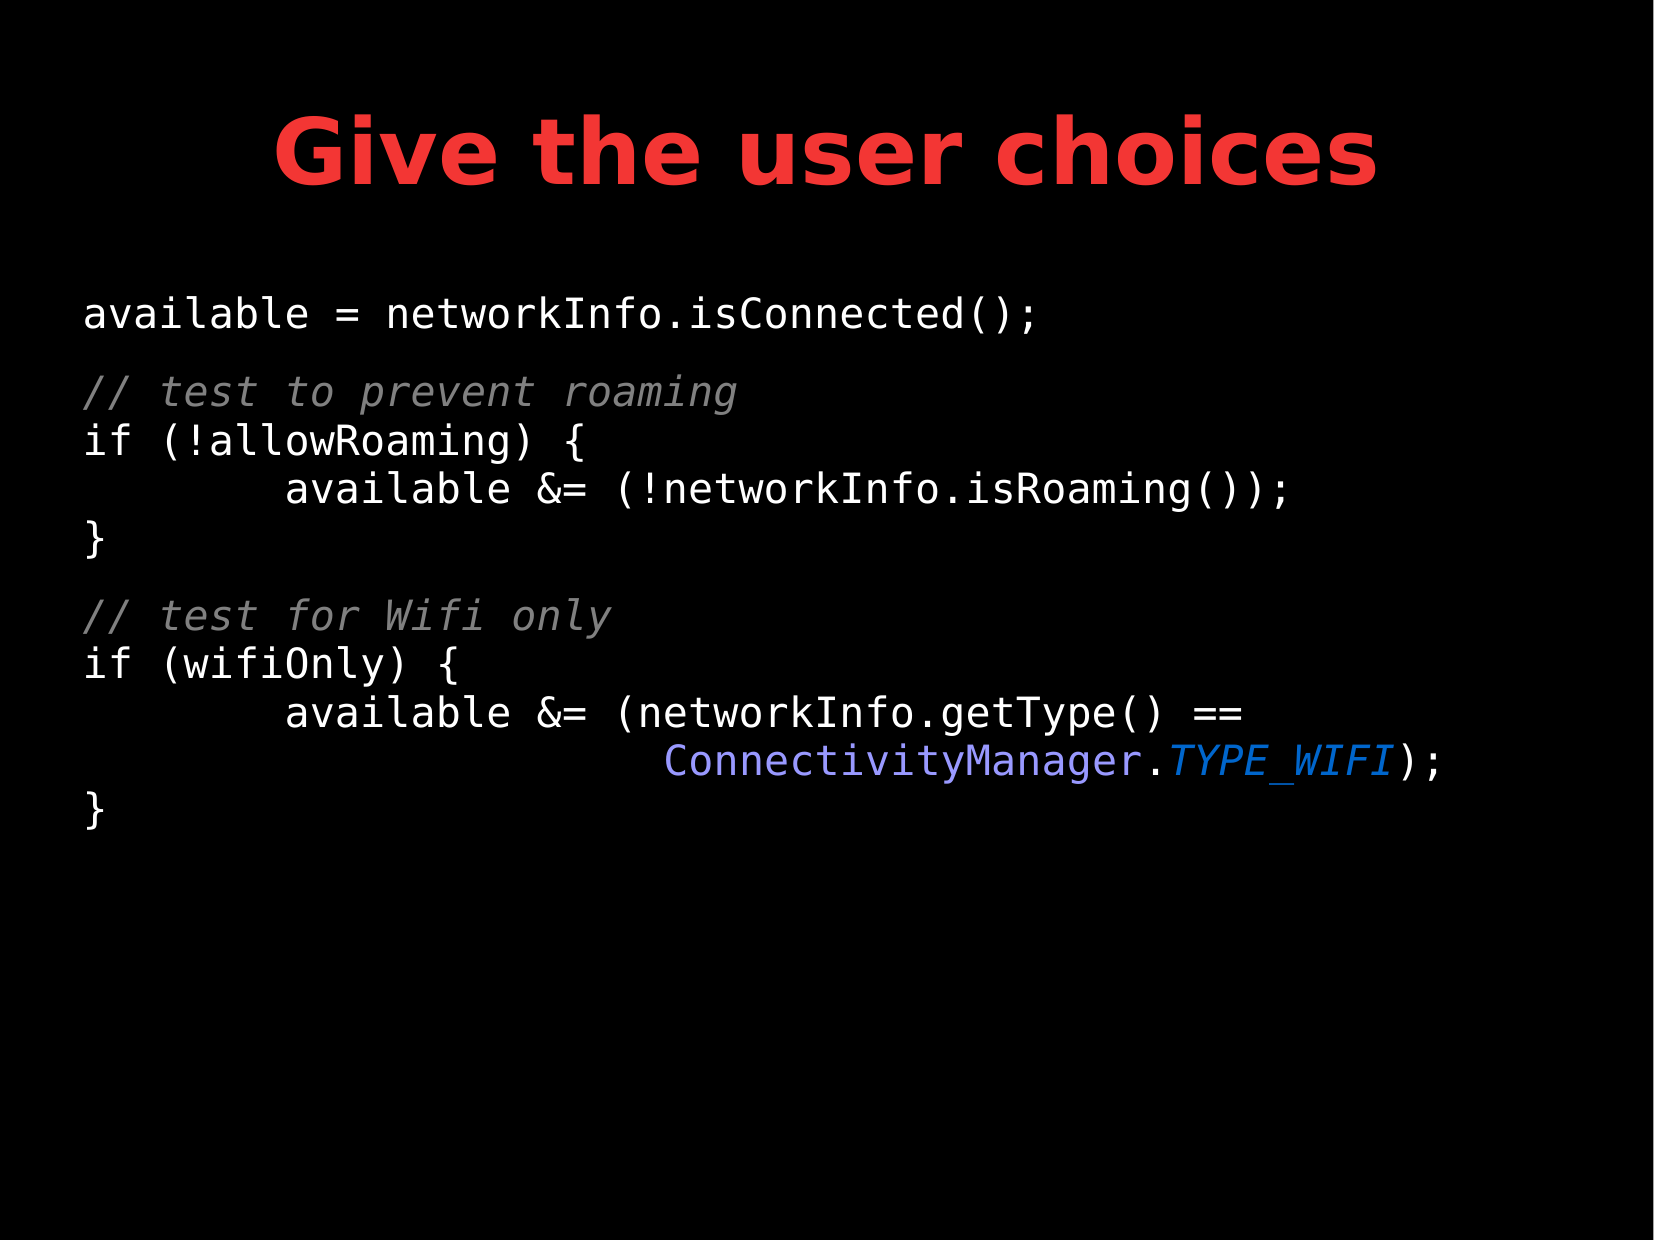

# Give the user choices
available = networkInfo.isConnected();
// test to prevent roaming
if (!allowRoaming) {
 available &= (!networkInfo.isRoaming());
}
// test for Wifi only
if (wifiOnly) {
 available &= (networkInfo.getType() ==
 ConnectivityManager.TYPE_WIFI);
}